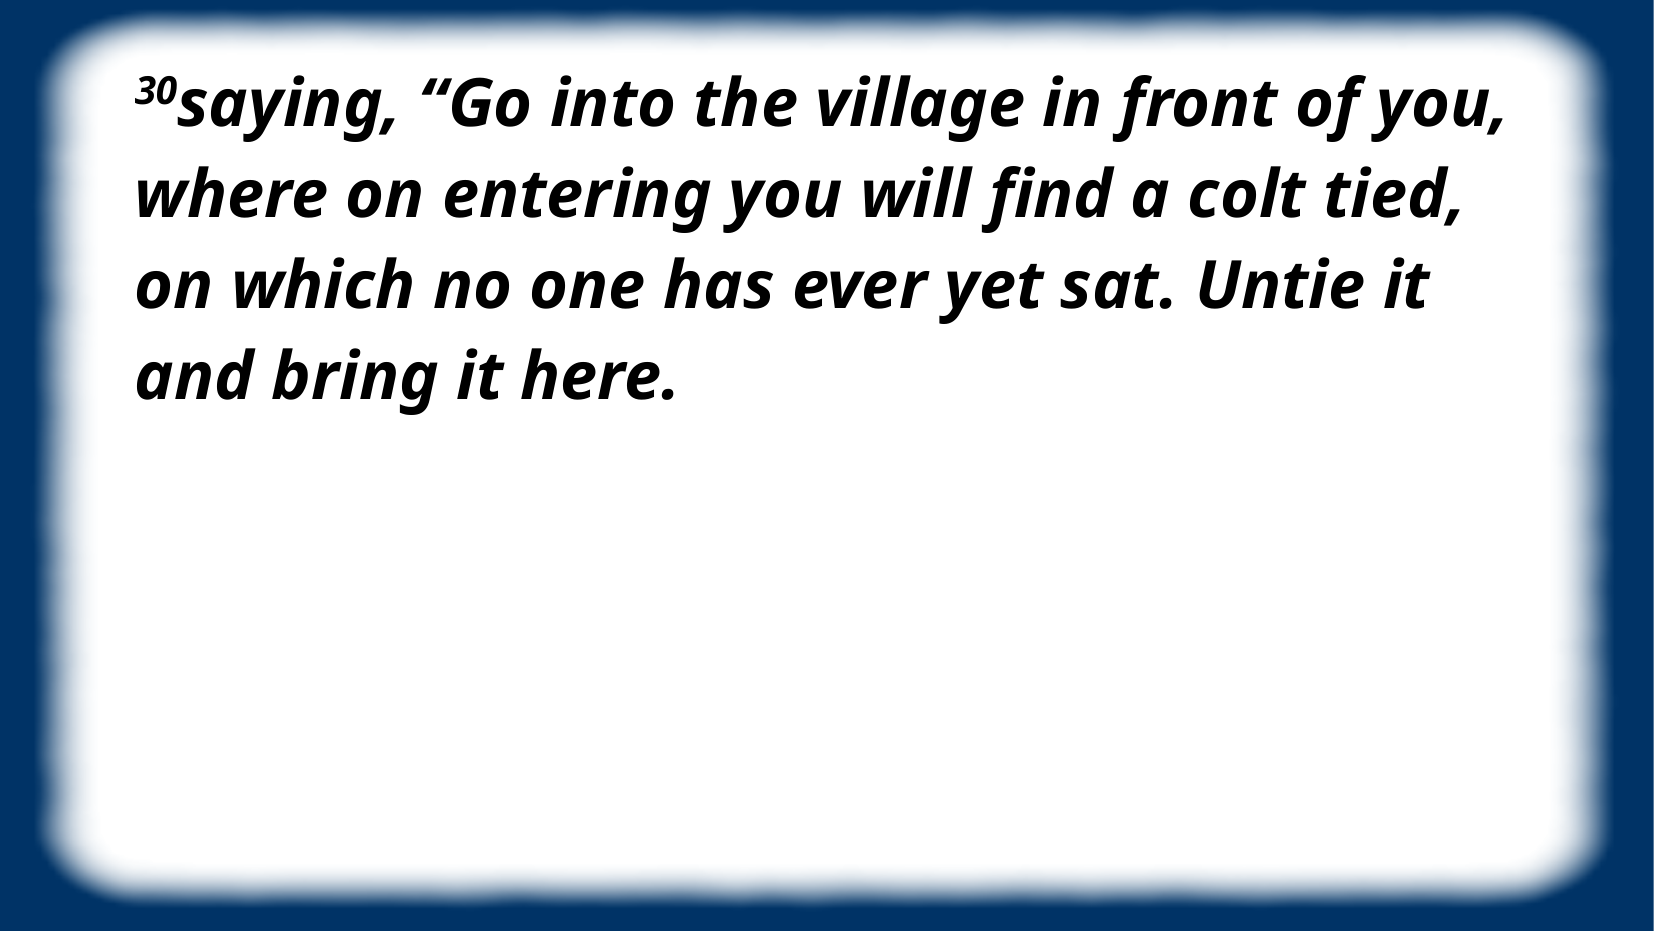

30saying, “Go into the village in front of you, where on entering you will find a colt tied, on which no one has ever yet sat. Untie it and bring it here.